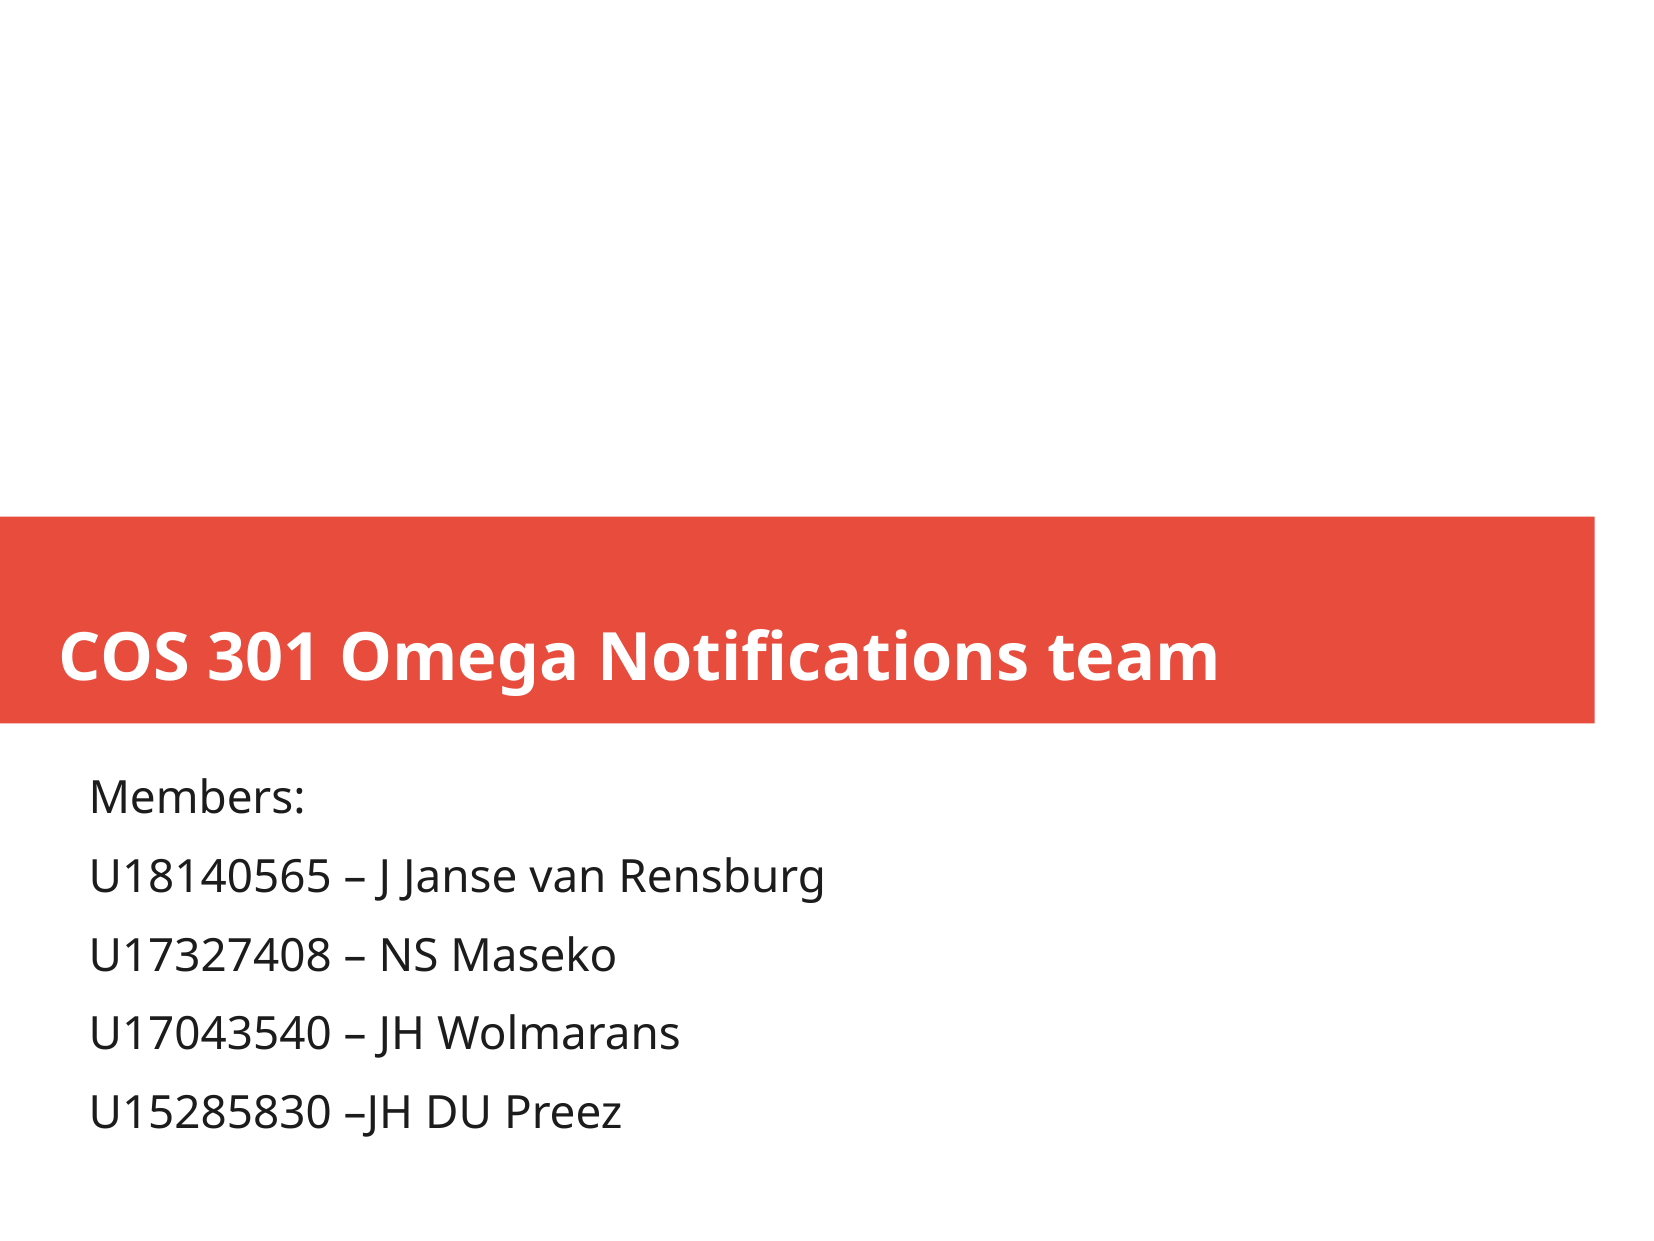

# COS 301 Omega Notifications team
Members:
U18140565 – J Janse van Rensburg
U17327408 – NS Maseko
U17043540 – JH Wolmarans
U15285830 –JH DU Preez